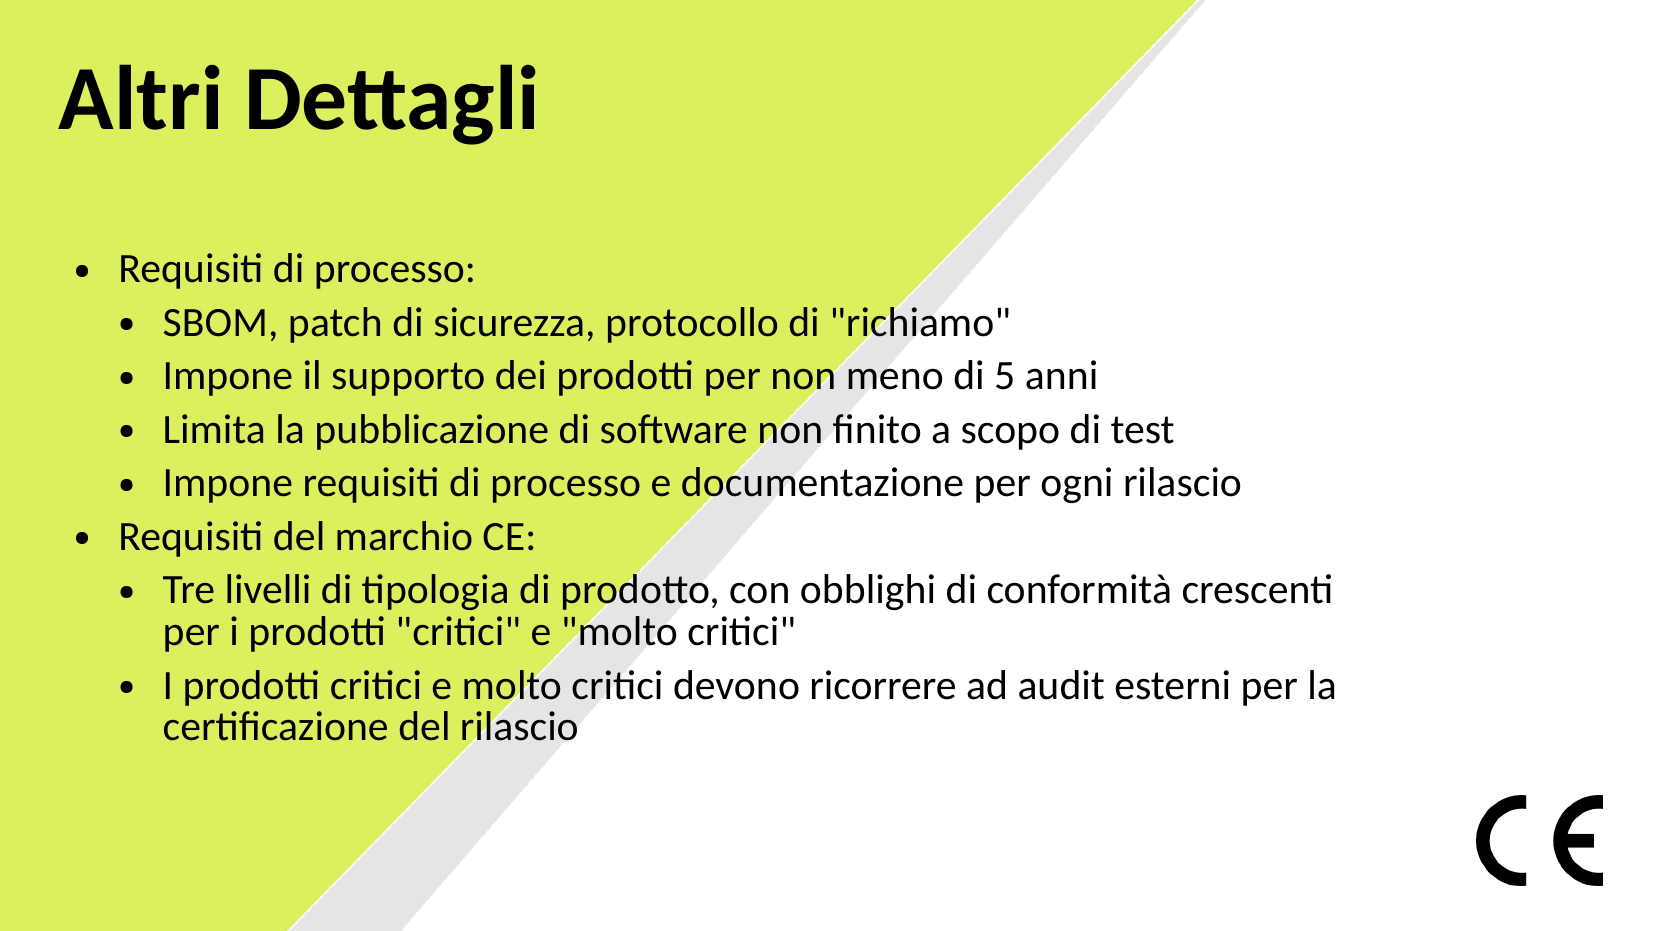

Altri Dettagli
# Requisiti di processo:
SBOM, patch di sicurezza, protocollo di "richiamo"
Impone il supporto dei prodotti per non meno di 5 anni
Limita la pubblicazione di software non finito a scopo di test
Impone requisiti di processo e documentazione per ogni rilascio
Requisiti del marchio CE:
Tre livelli di tipologia di prodotto, con obblighi di conformità crescenti
per i prodotti "critici" e "molto critici"
I prodotti critici e molto critici devono ricorrere ad audit esterni per la certificazione del rilascio